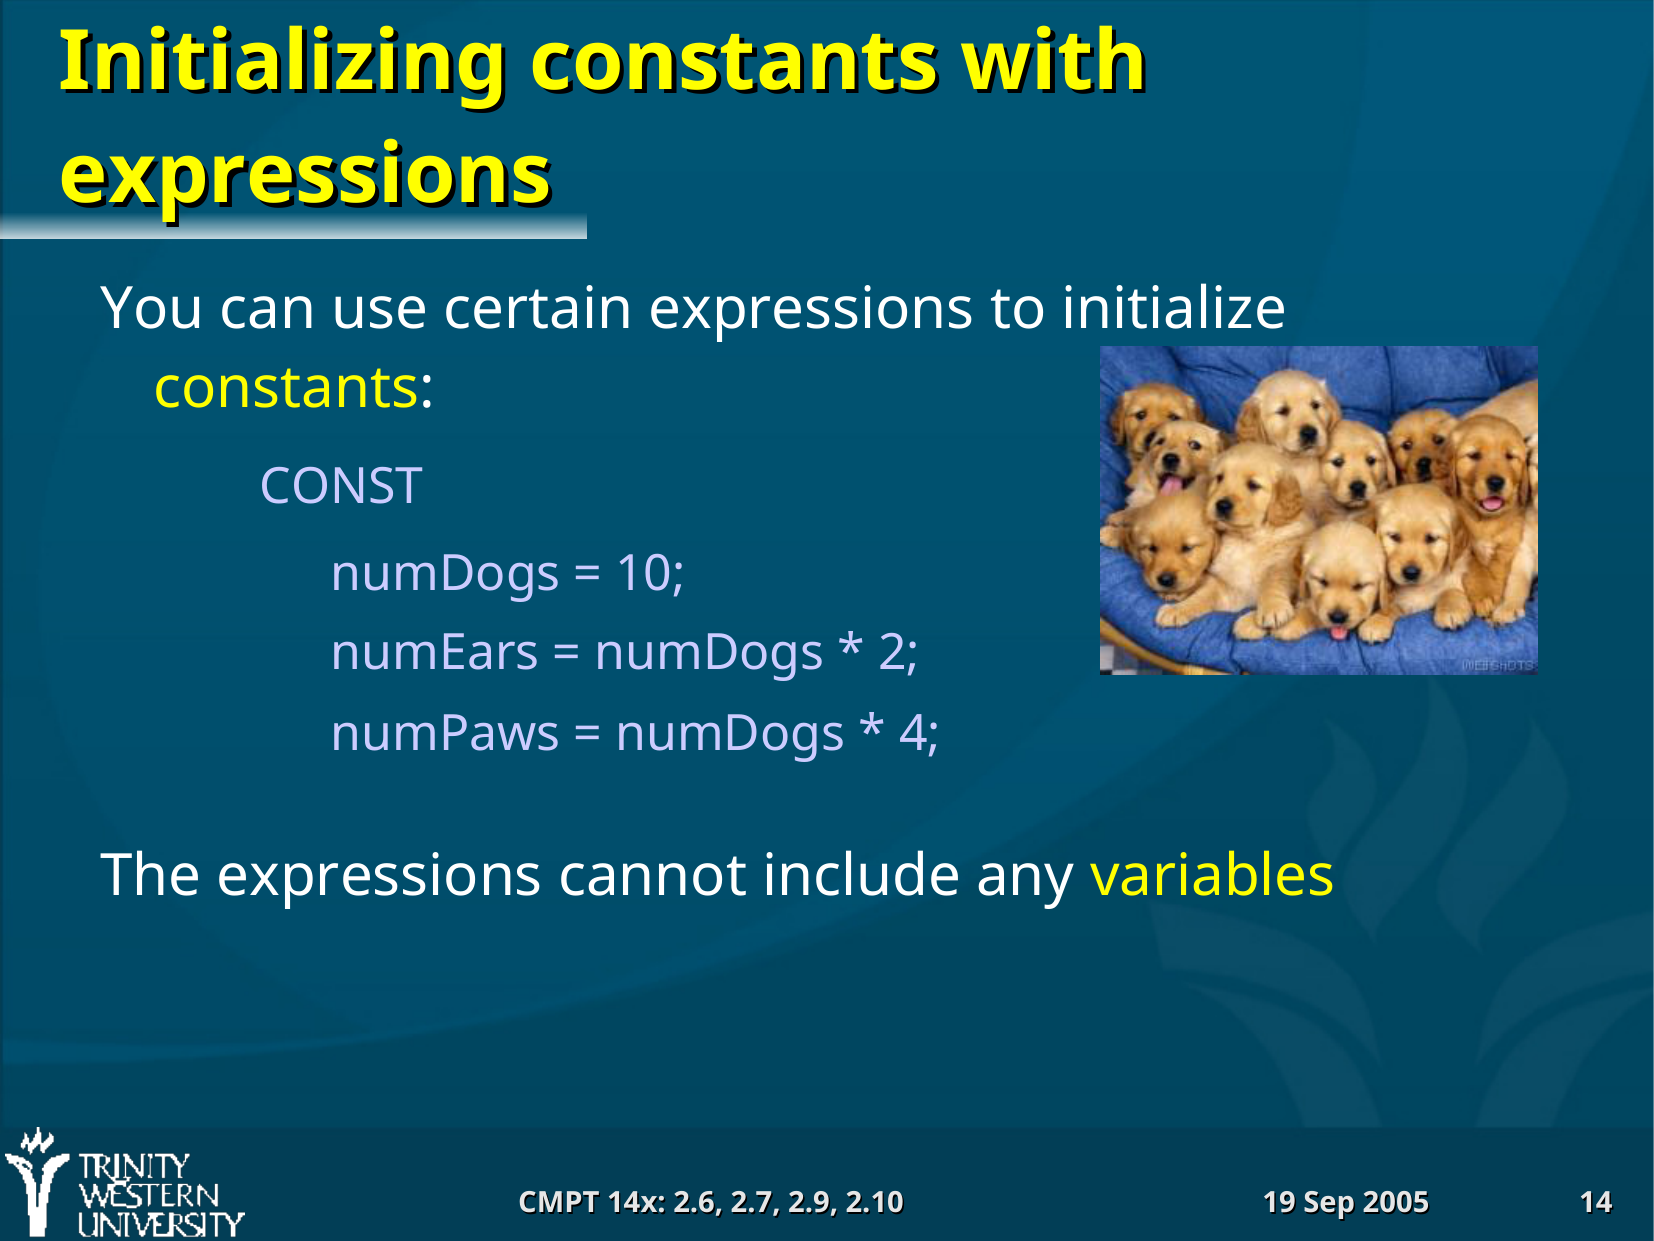

# Initializing constants with expressions
You can use certain expressions to initialize constants:
CONST
numDogs = 10;
numEars = numDogs * 2;
numPaws = numDogs * 4;
The expressions cannot include any variables
CMPT 14x: 2.6, 2.7, 2.9, 2.10
19 Sep 2005
14